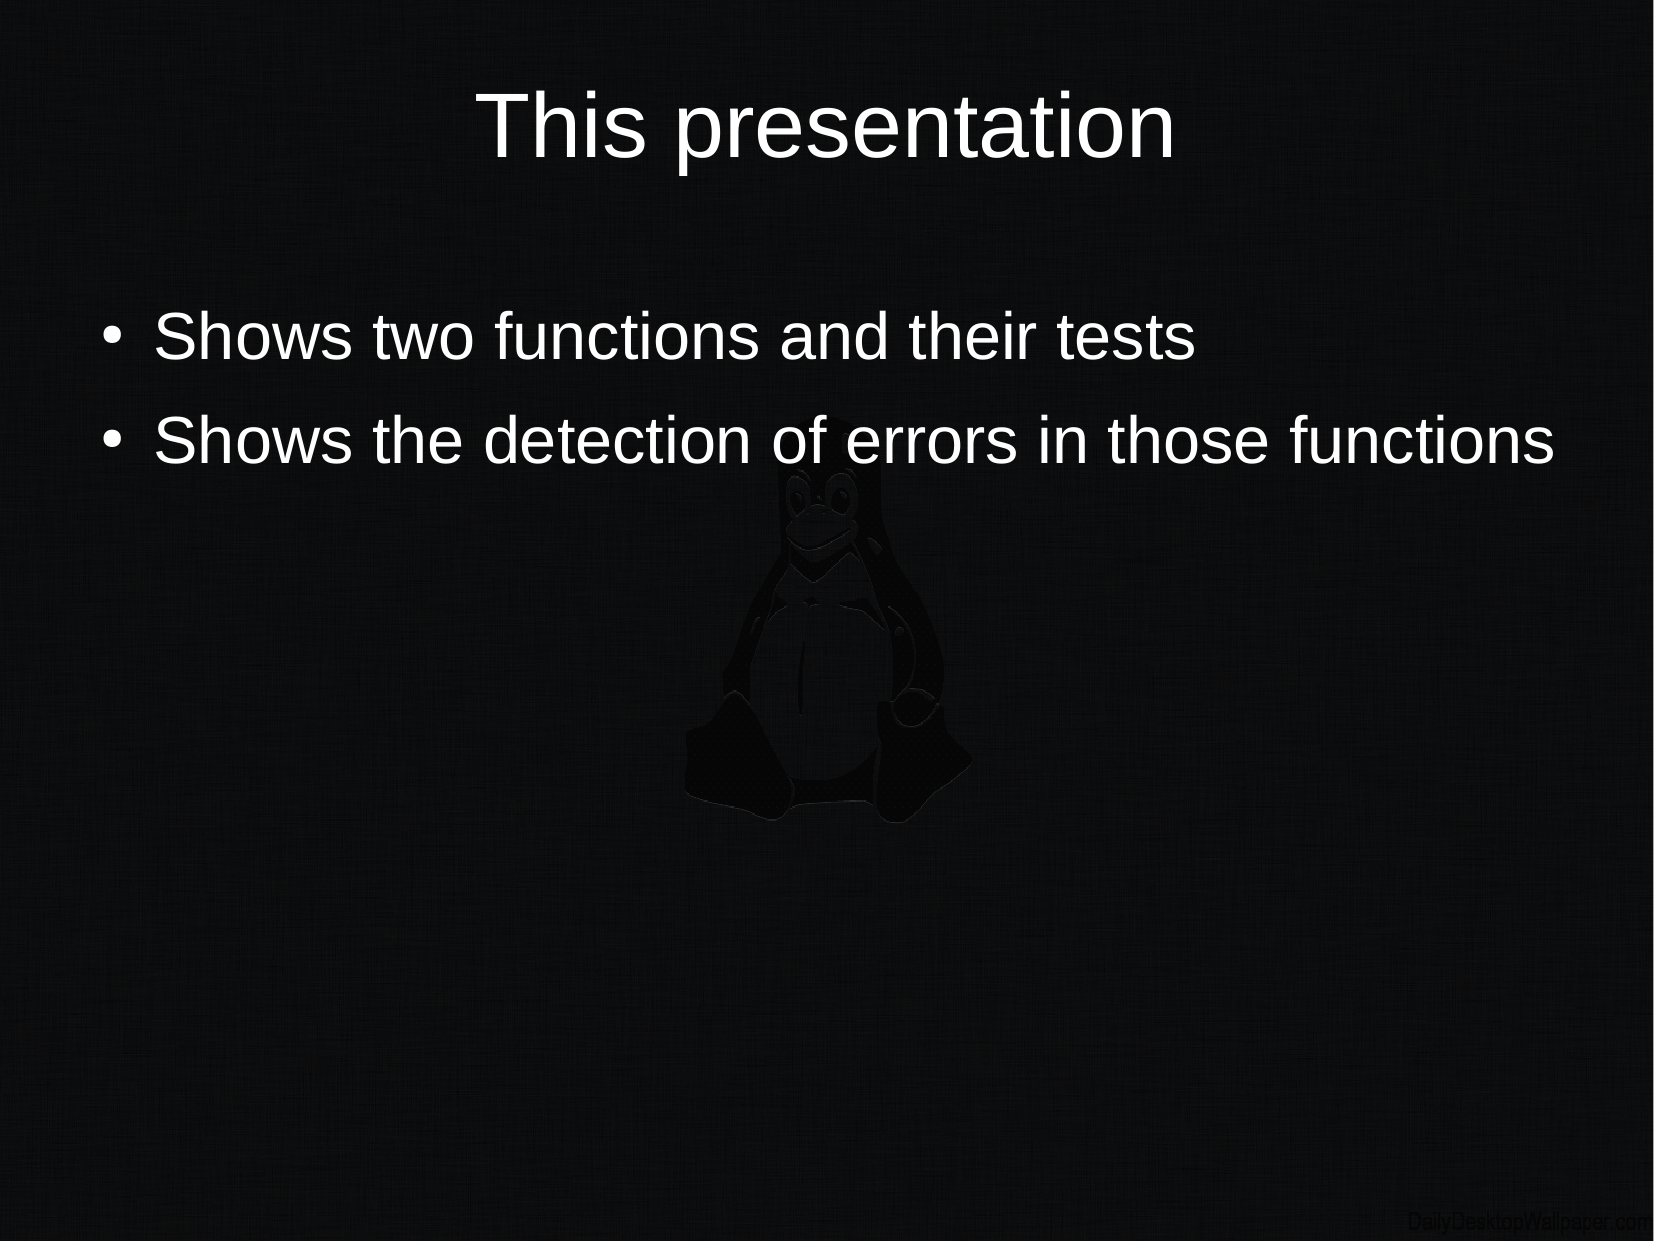

# This presentation
Shows two functions and their tests
Shows the detection of errors in those functions